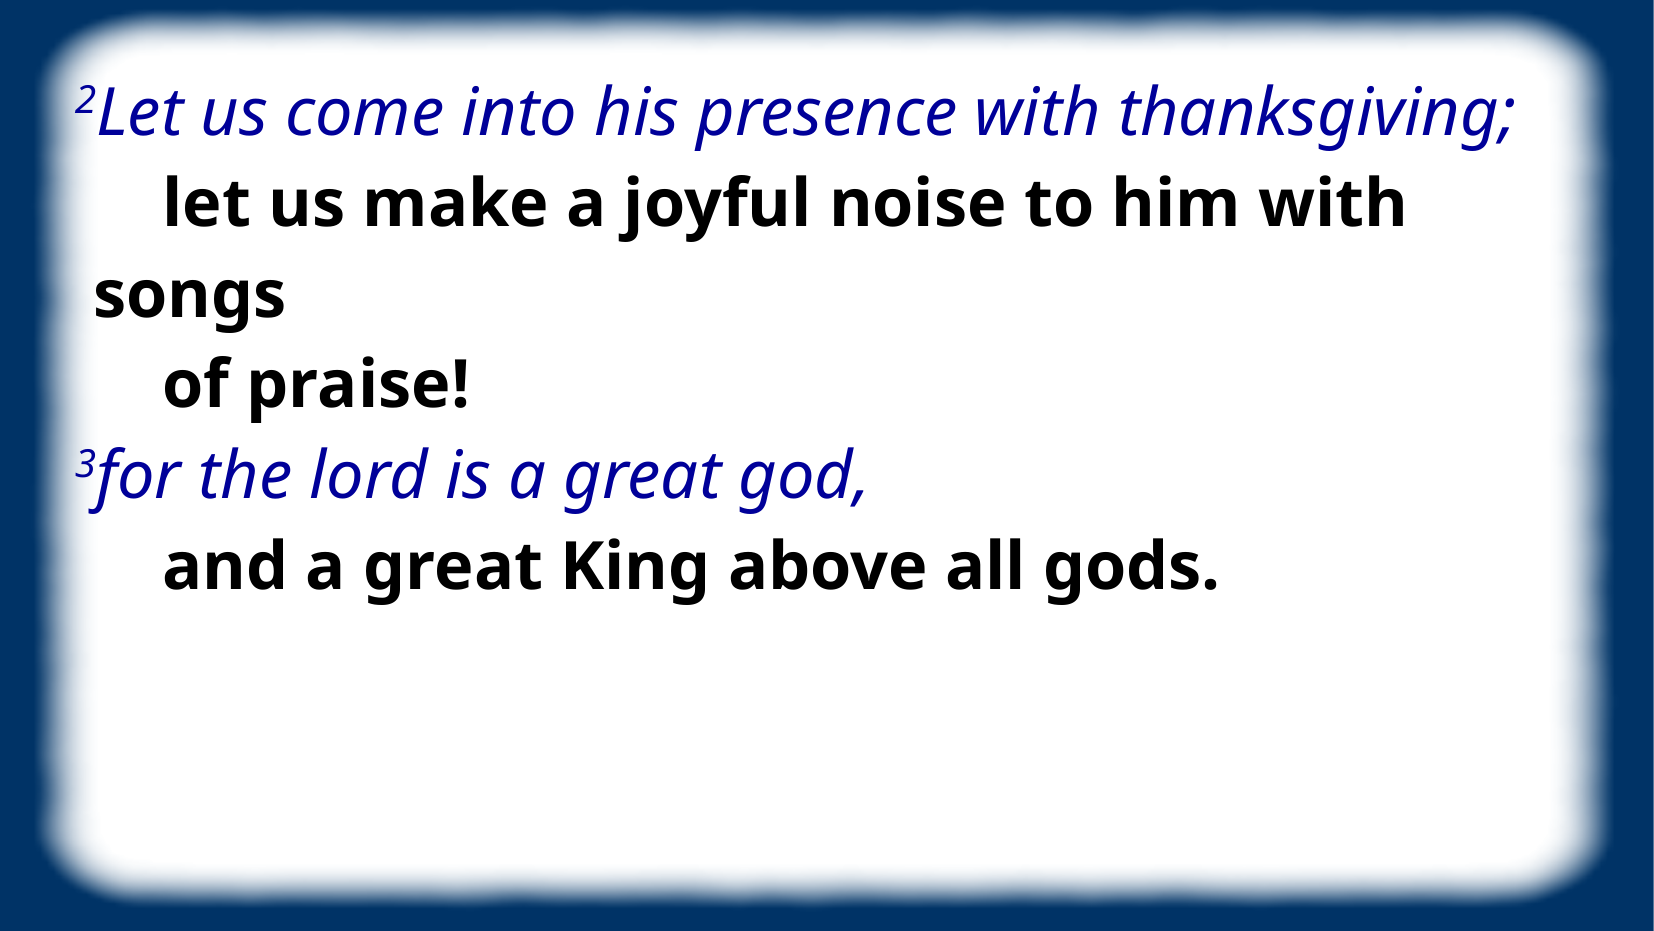

2Let us come into his presence with thanksgiving;
 let us make a joyful noise to him with songs
 of praise!
3for the lord is a great god,
 and a great King above all gods.